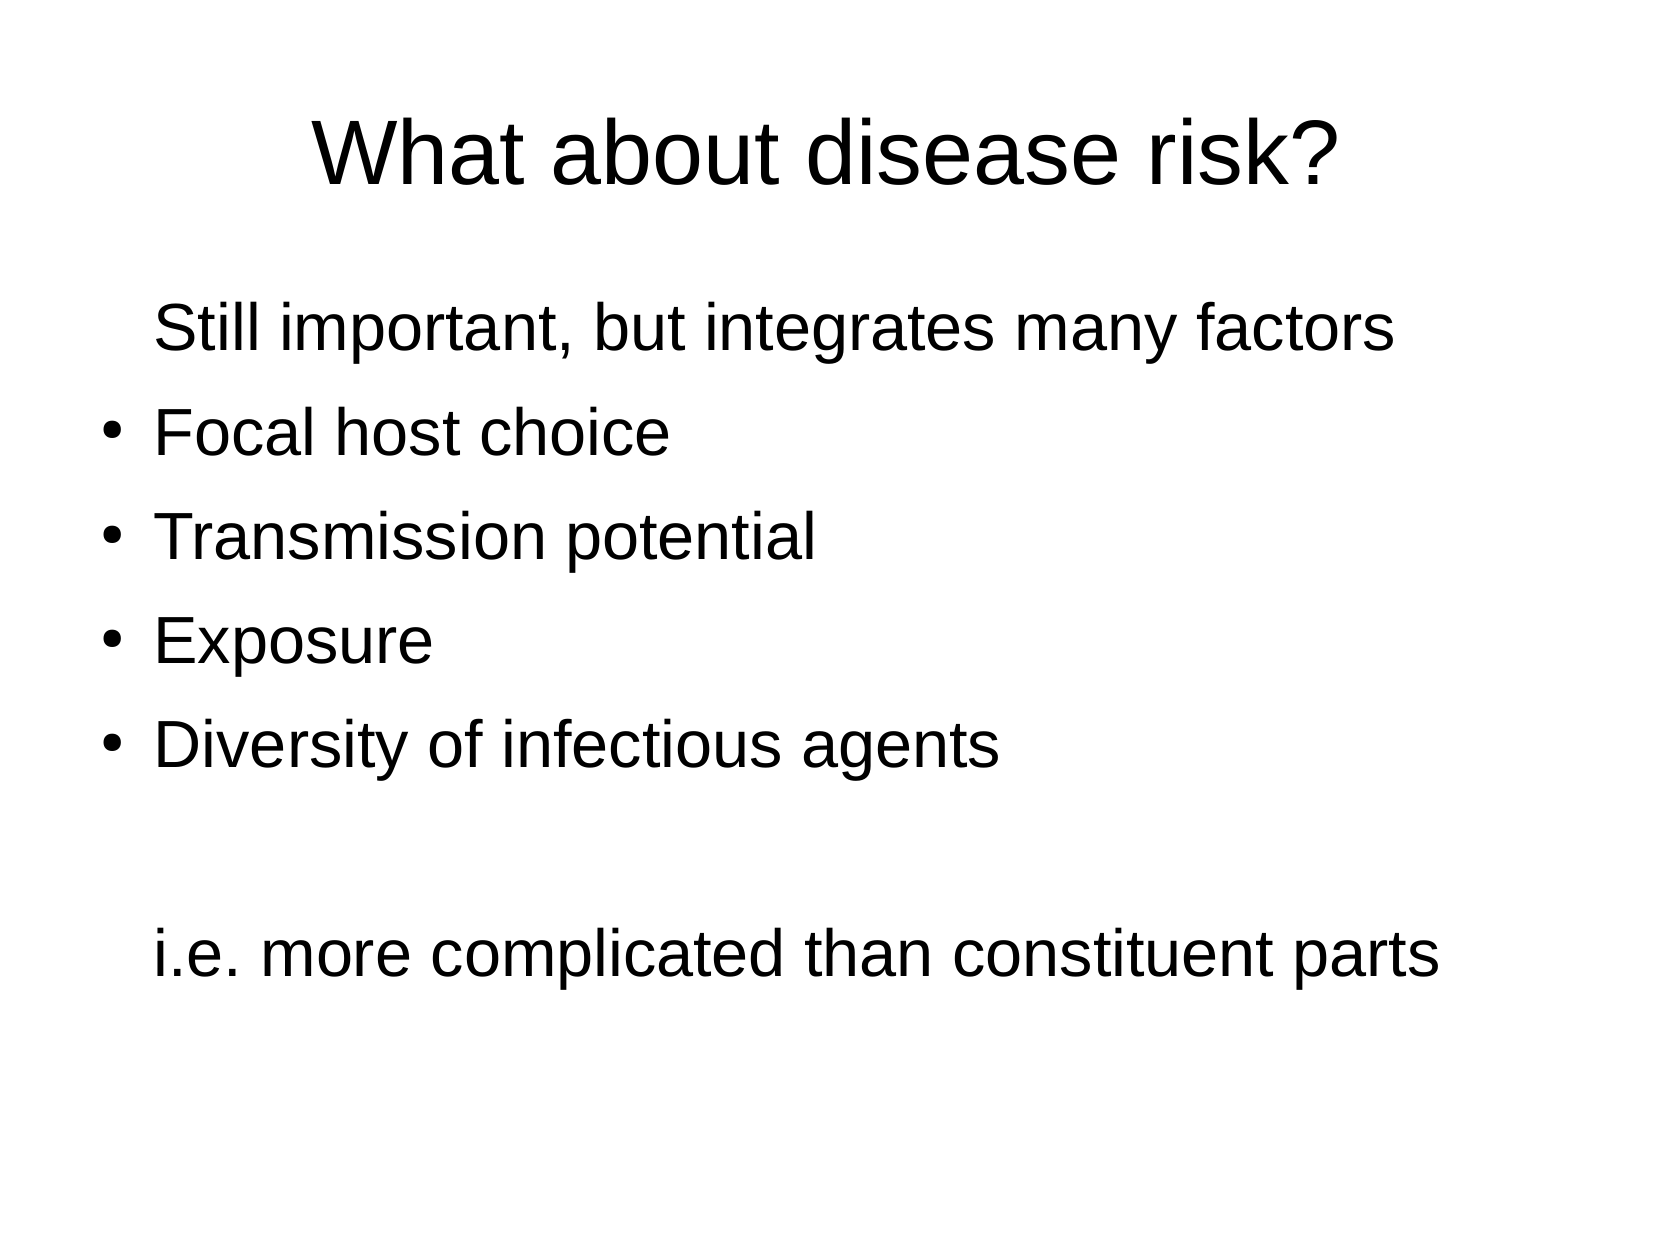

# What about disease risk?
Still important, but integrates many factors
Focal host choice
Transmission potential
Exposure
Diversity of infectious agents
i.e. more complicated than constituent parts